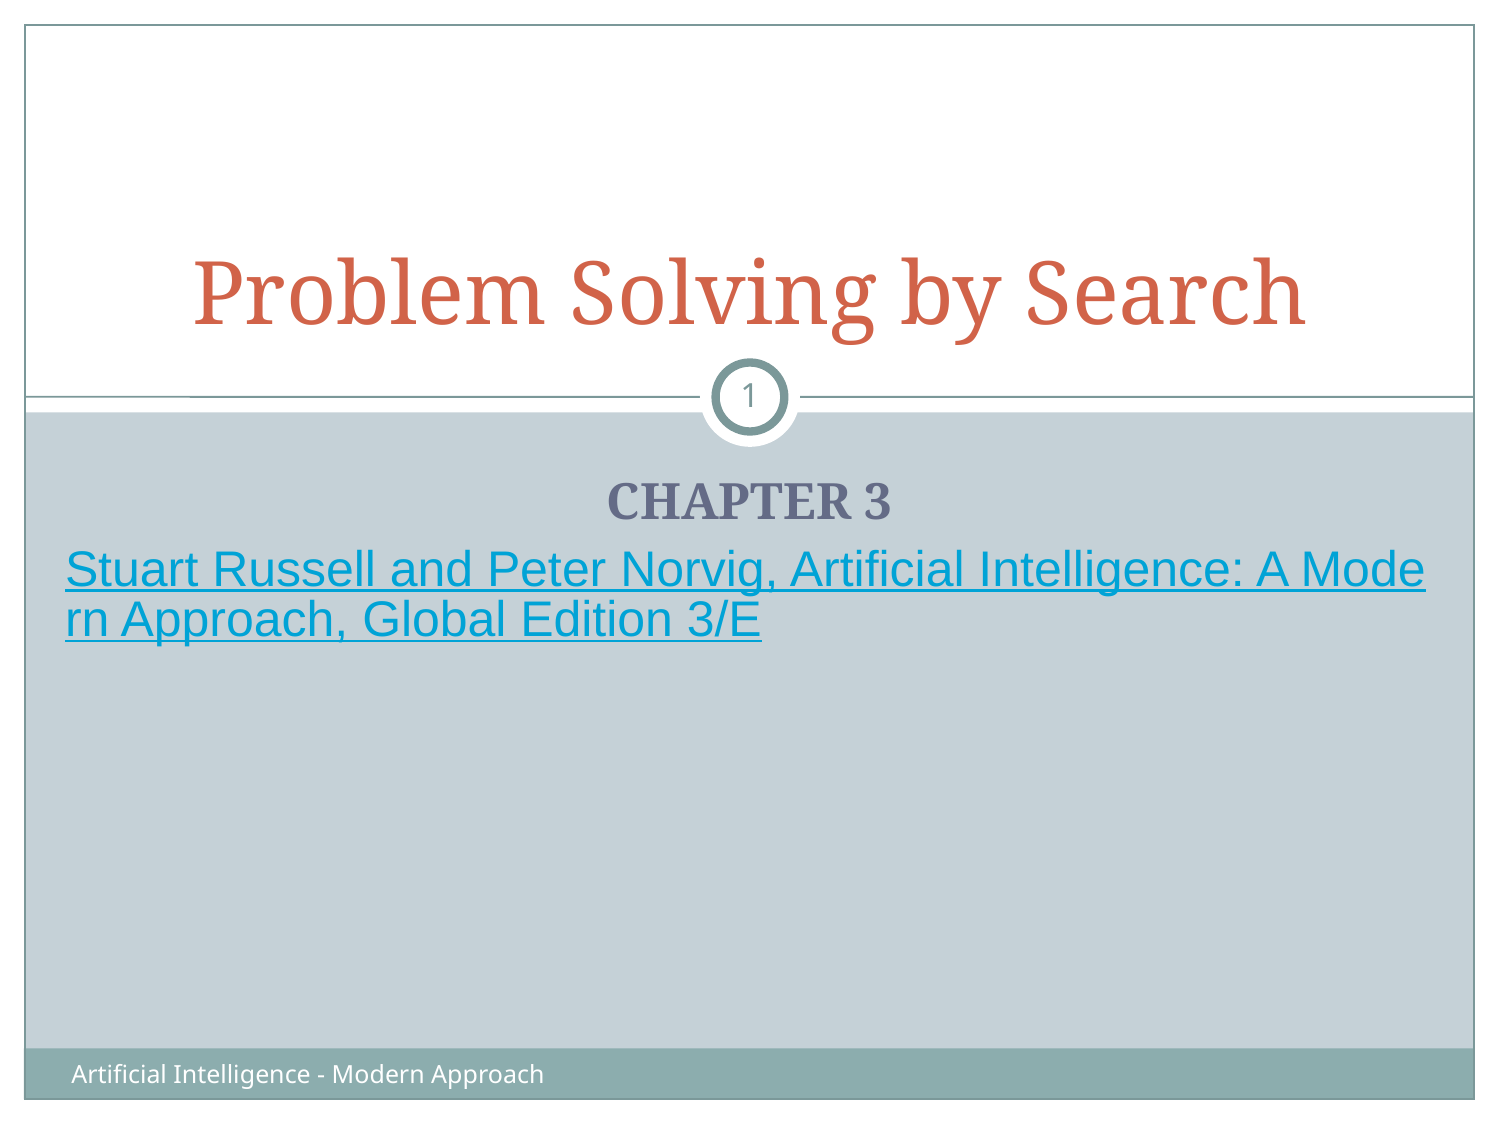

Problem Solving by Search
# CHAPTER 3
Stuart Russell and Peter Norvig, Artificial Intelligence: A Modern Approach, Global Edition 3/E
 Artificial Intelligence - Modern Approach